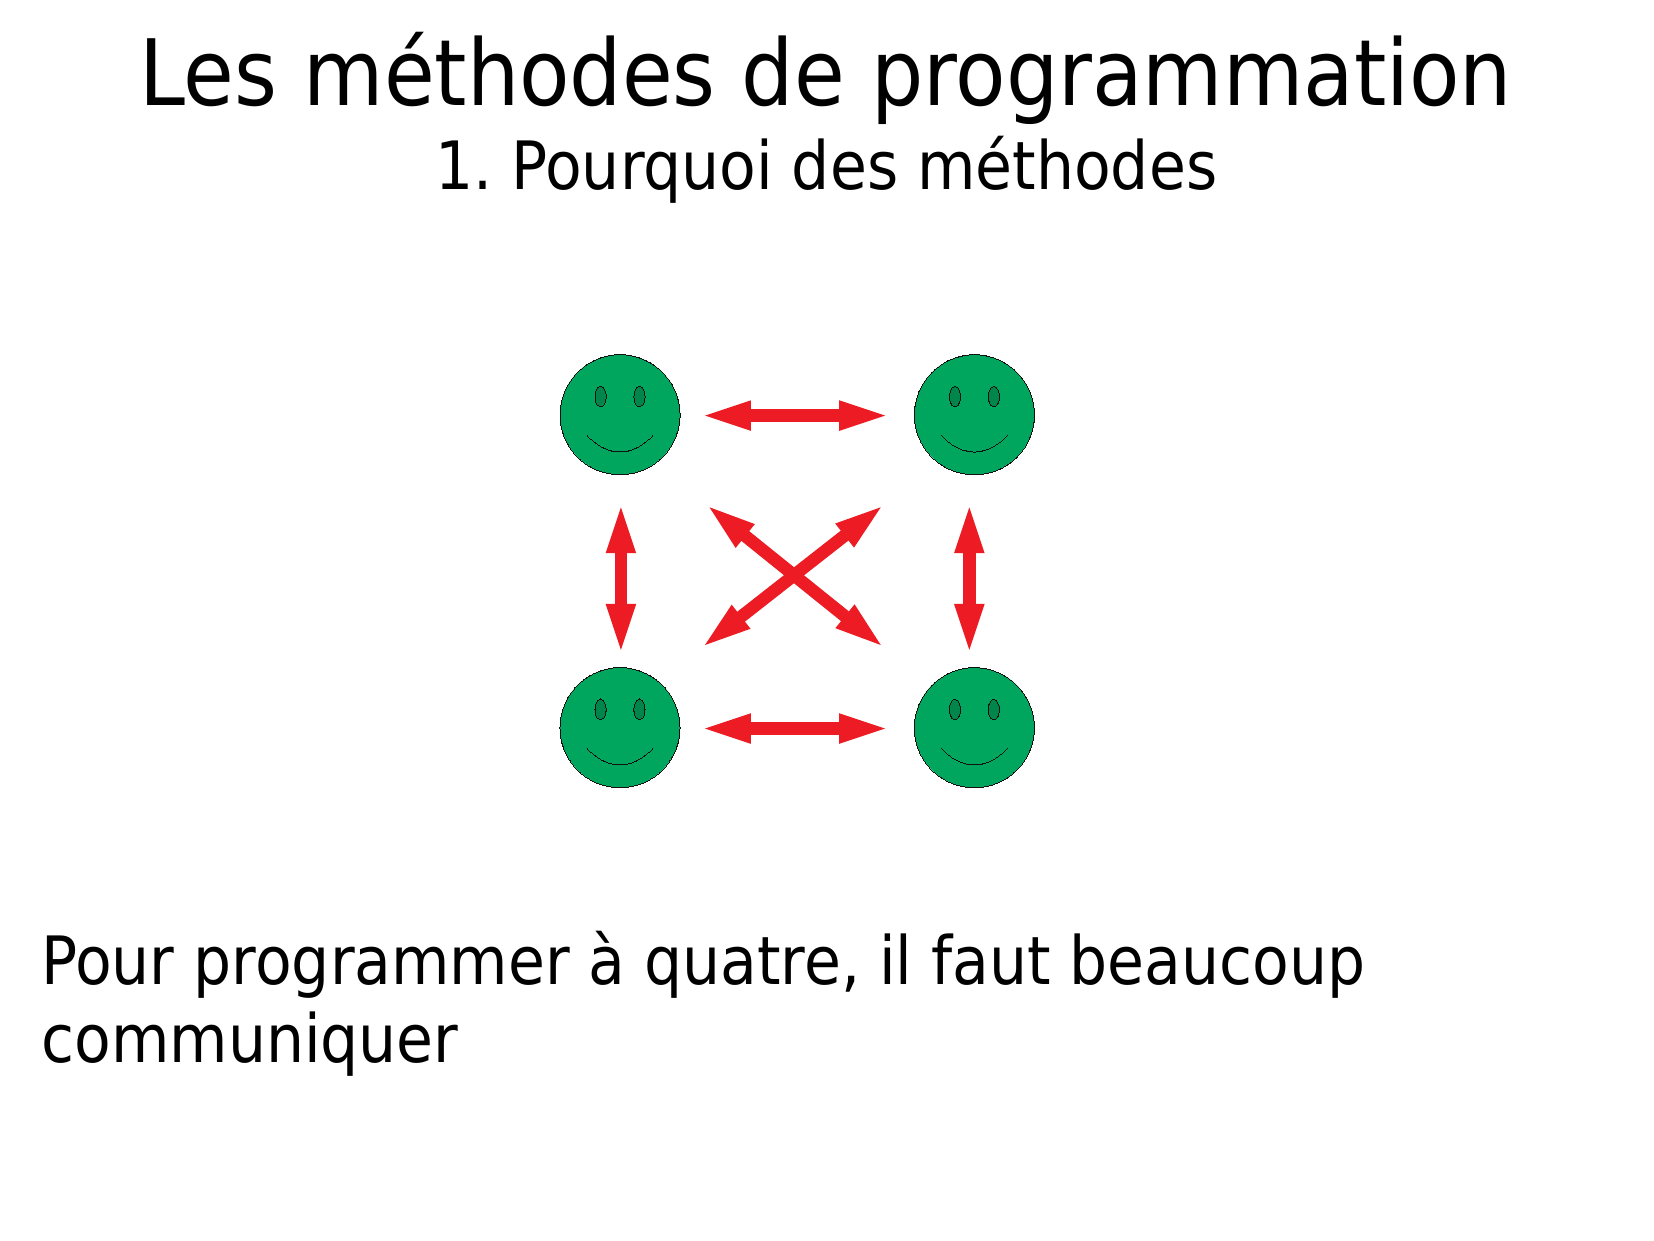

# Les méthodes de programmation 1. Pourquoi des méthodes
Pour programmer à quatre, il faut beaucoup communiquer